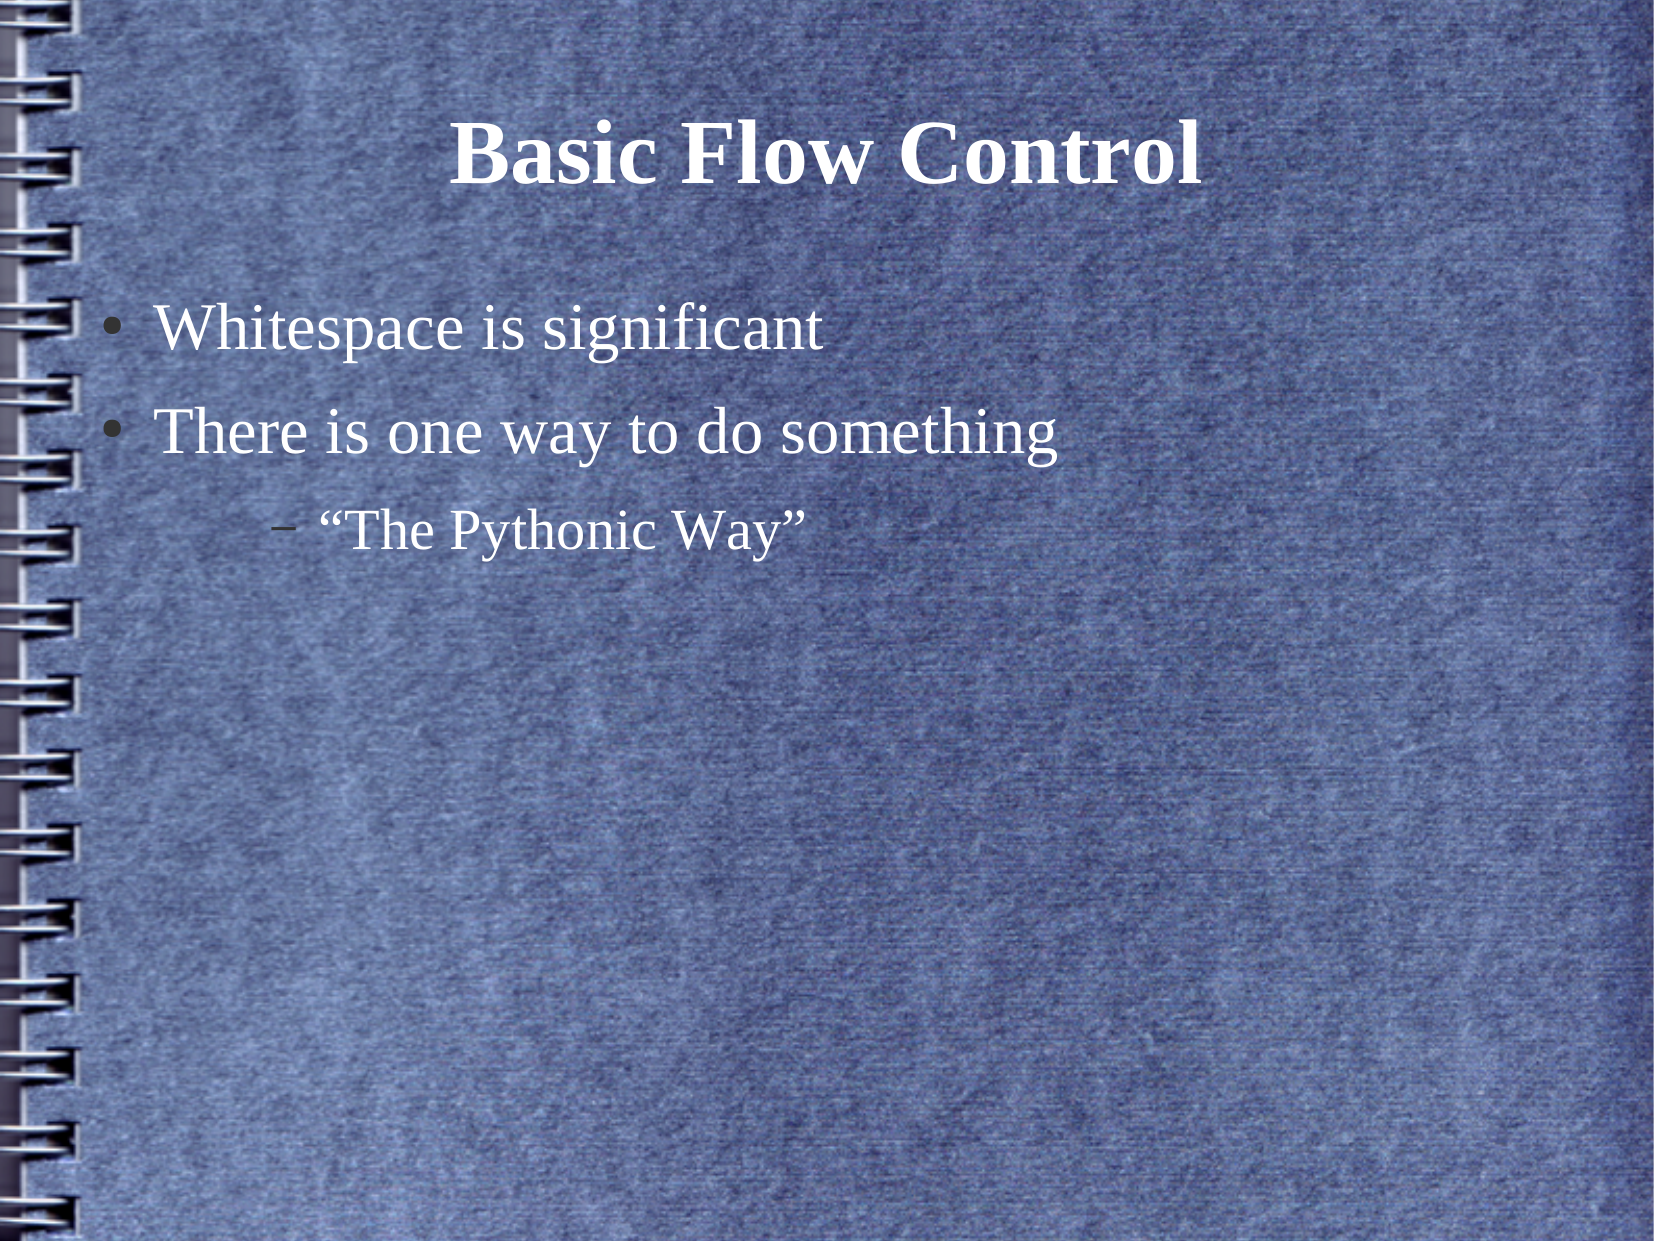

# Basic Flow Control
Whitespace is significant
There is one way to do something
“The Pythonic Way”